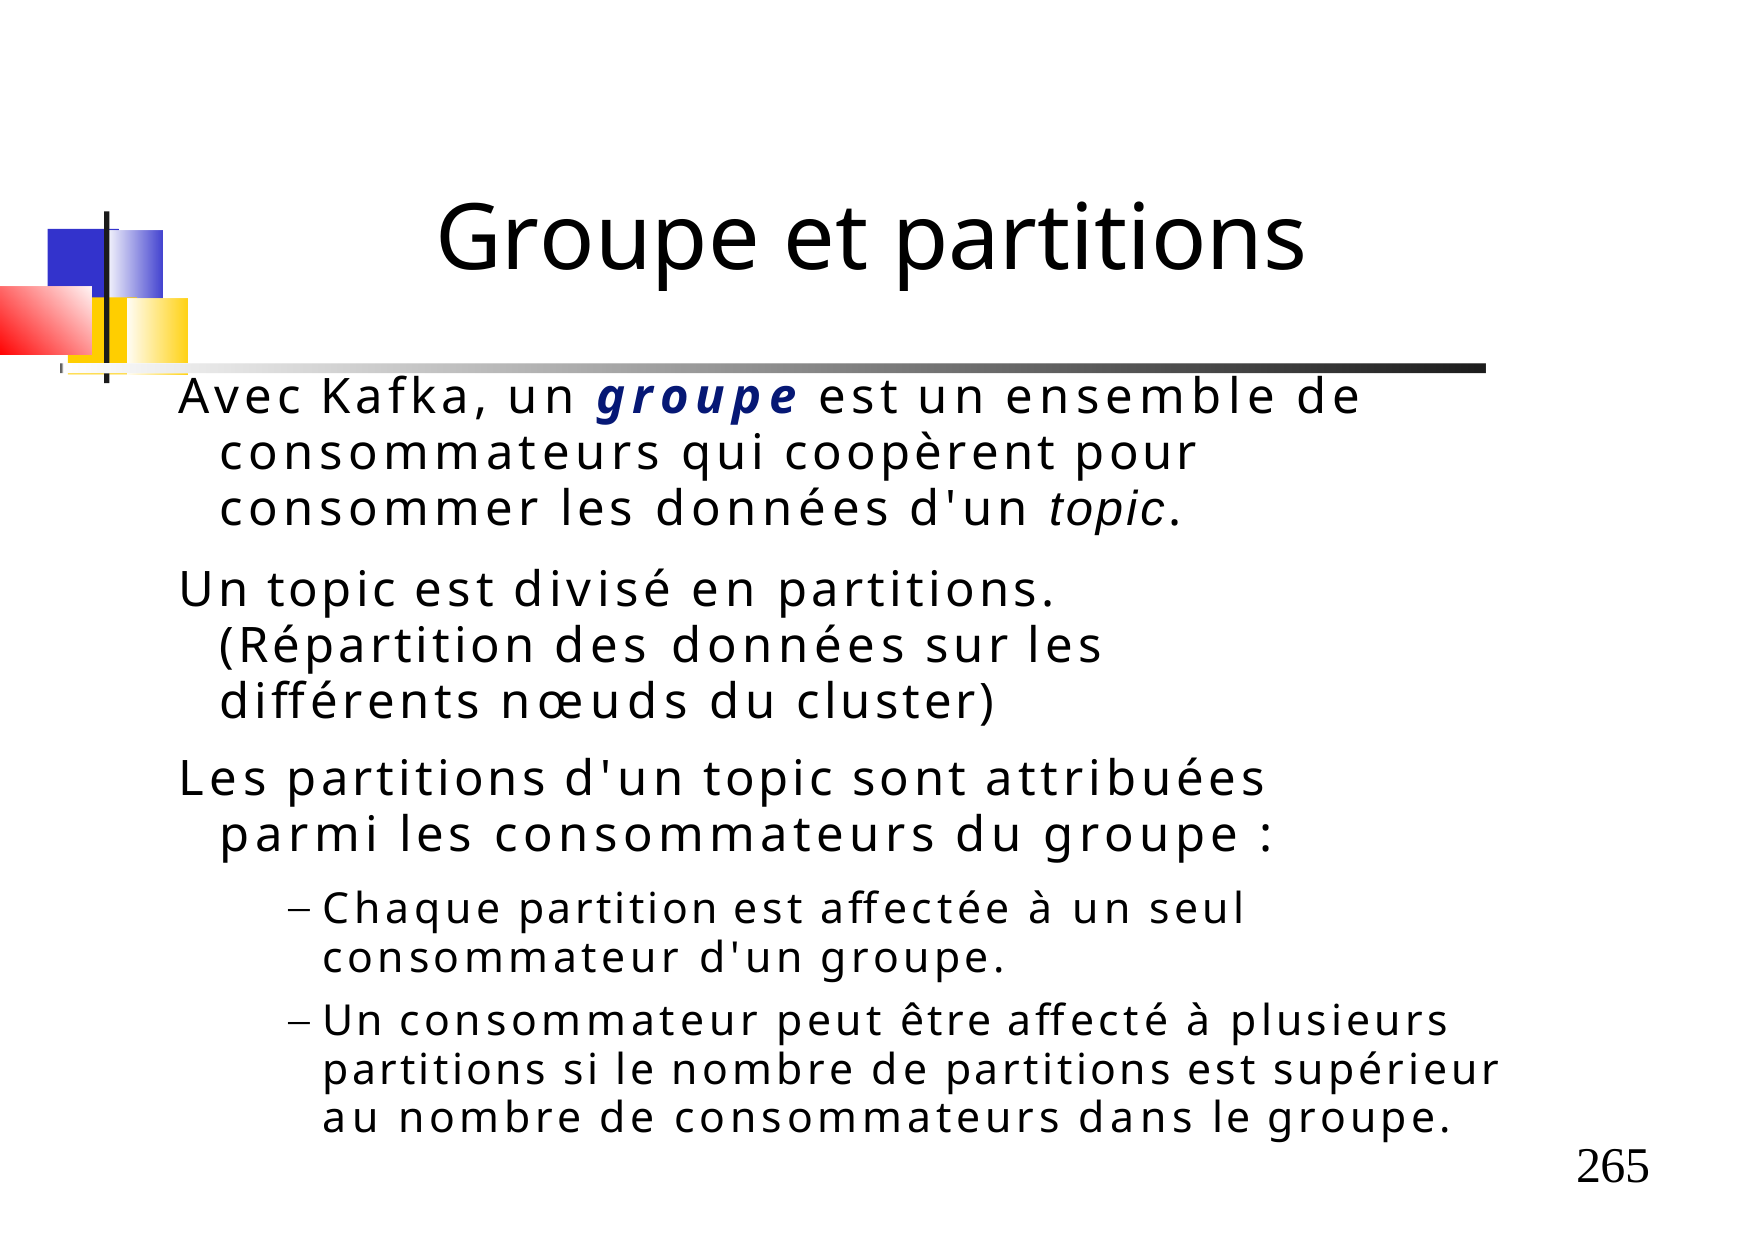

# Groupe et partitions
Avec Kafka, un groupe est un ensemble de consommateurs qui coopèrent pour consommer les données d'un topic.
Un topic est divisé en partitions. (Répartition des données sur les différents nœuds du cluster)
Les partitions d'un topic sont attribuées parmi les consommateurs du groupe :
Chaque partition est affectée à un seul consommateur d'un groupe.
Un consommateur peut être affecté à plusieurs partitions si le nombre de partitions est supérieur au nombre de consommateurs dans le groupe.
265